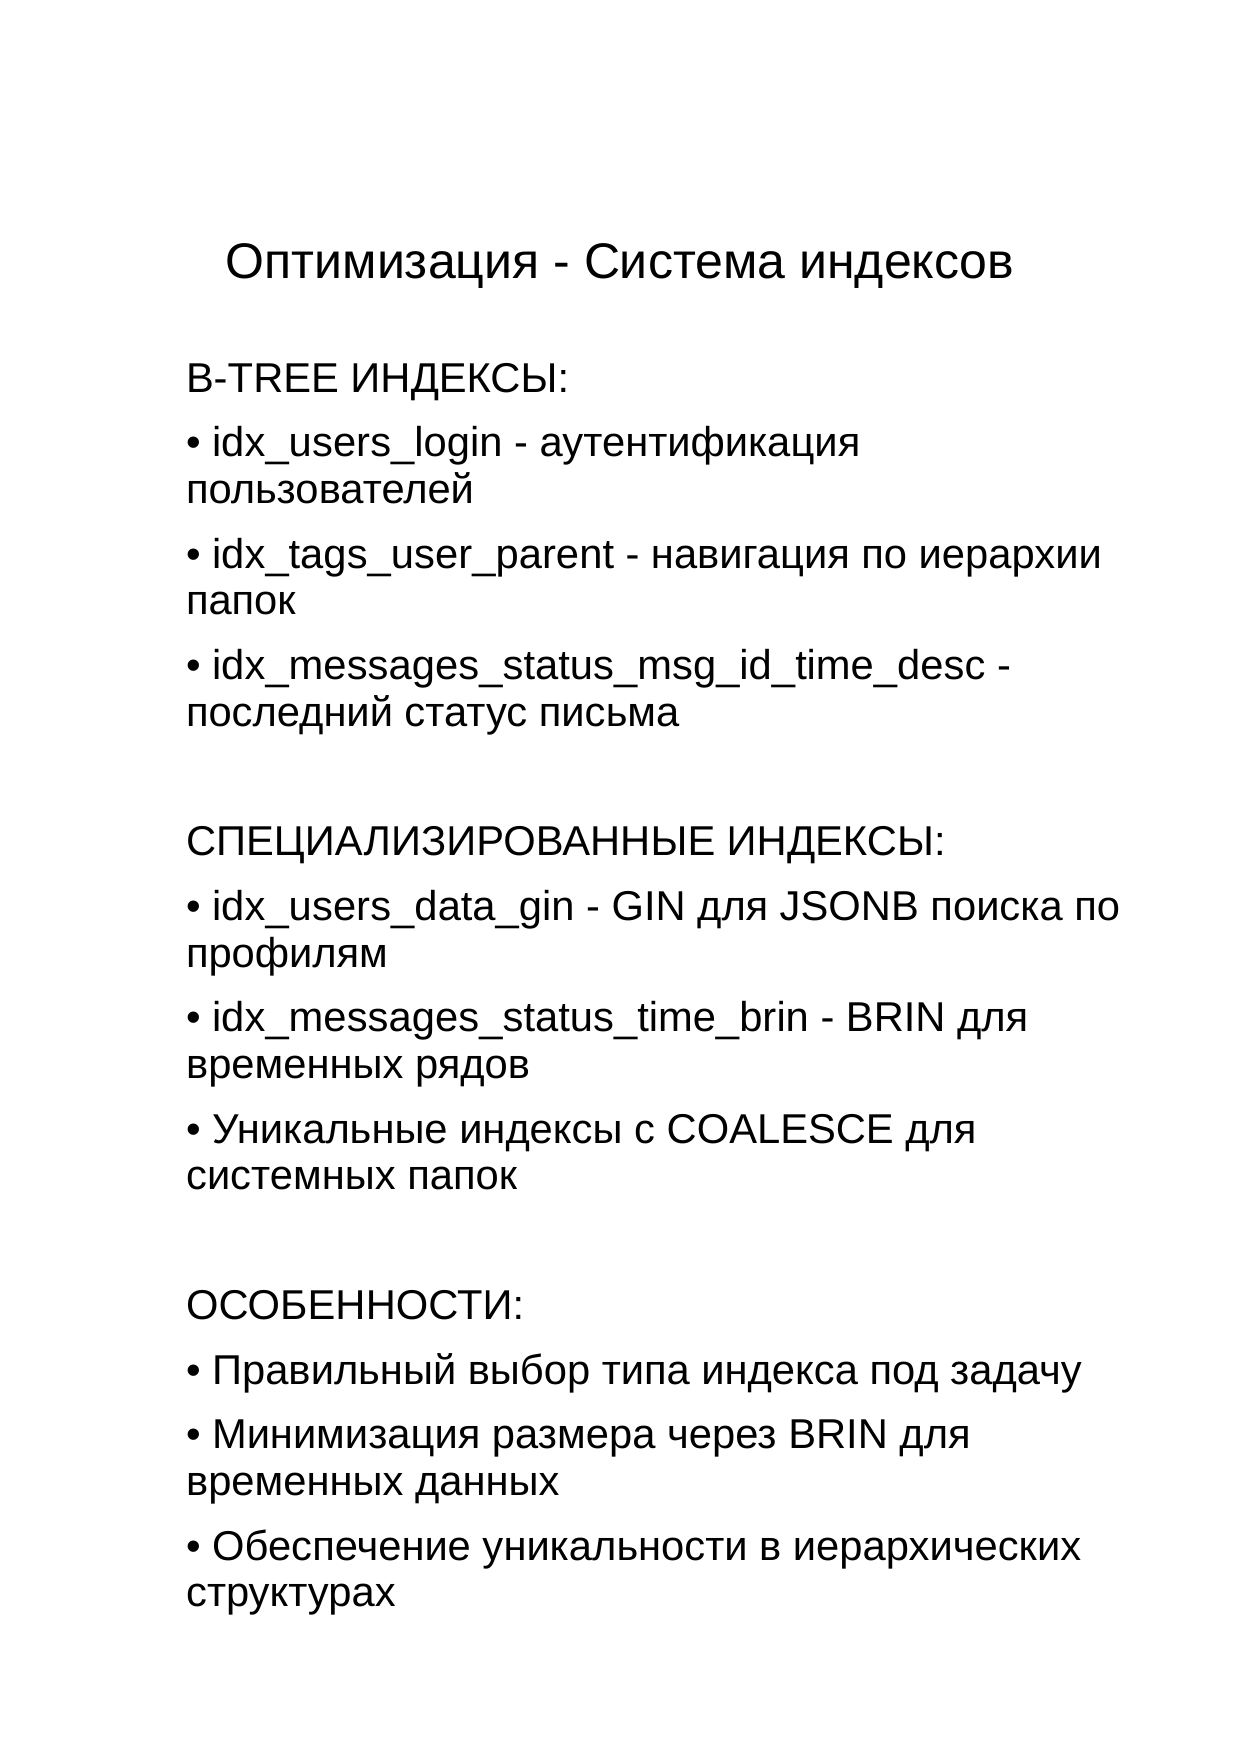

# Оптимизация - Система индексов
B-TREE ИНДЕКСЫ:
• idx_users_login - аутентификация пользователей
• idx_tags_user_parent - навигация по иерархии папок
• idx_messages_status_msg_id_time_desc - последний статус письма
СПЕЦИАЛИЗИРОВАННЫЕ ИНДЕКСЫ:
• idx_users_data_gin - GIN для JSONB поиска по профилям
• idx_messages_status_time_brin - BRIN для временных рядов
• Уникальные индексы с COALESCE для системных папок
ОСОБЕННОСТИ:
• Правильный выбор типа индекса под задачу
• Минимизация размера через BRIN для временных данных
• Обеспечение уникальности в иерархических структурах